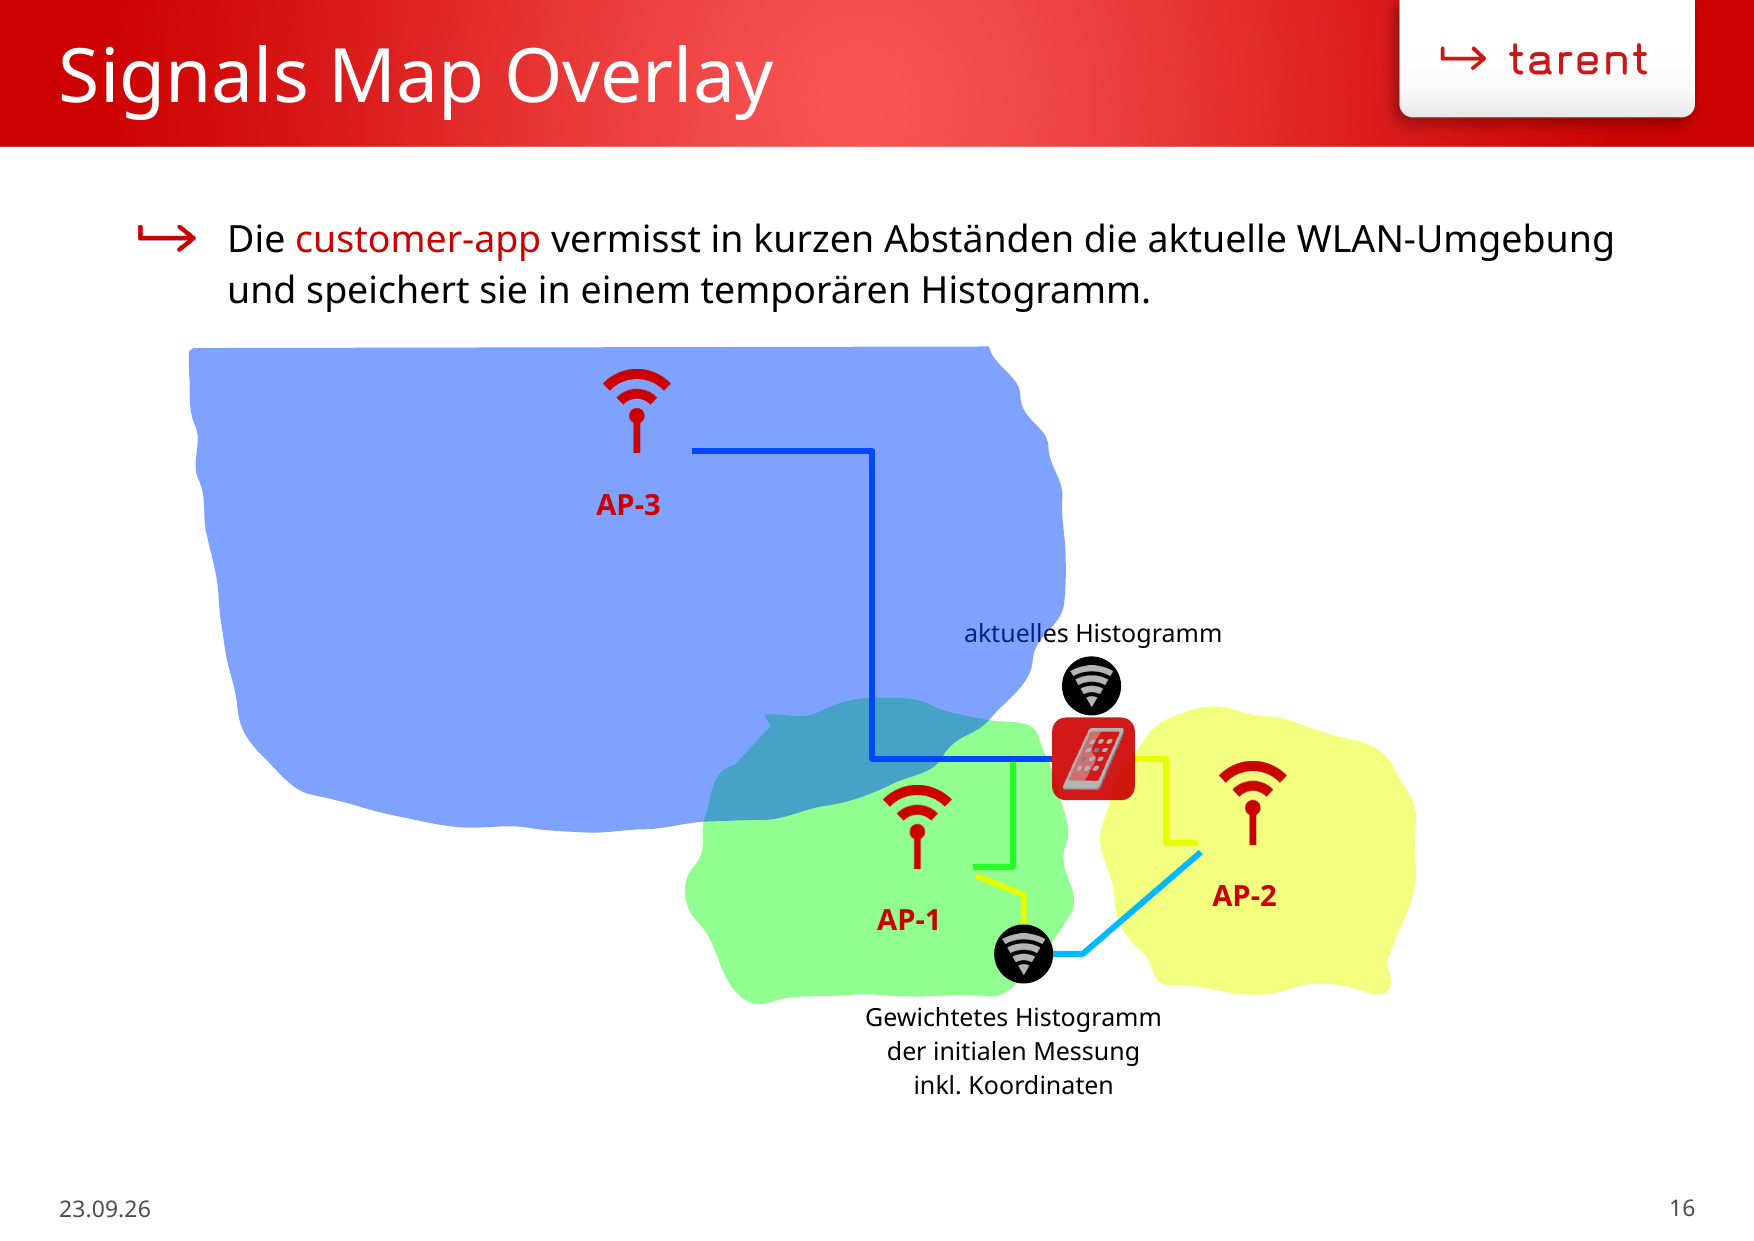

# Signals Map Overlay
Die customer-app vermisst in kurzen Abständen die aktuelle WLAN-Umgebung und speichert sie in einem temporären Histogramm.
AP-3
aktuelles Histogramm
AP-2
AP-1
Gewichtetes Histogramm
der initialen Messung
inkl. Koordinaten